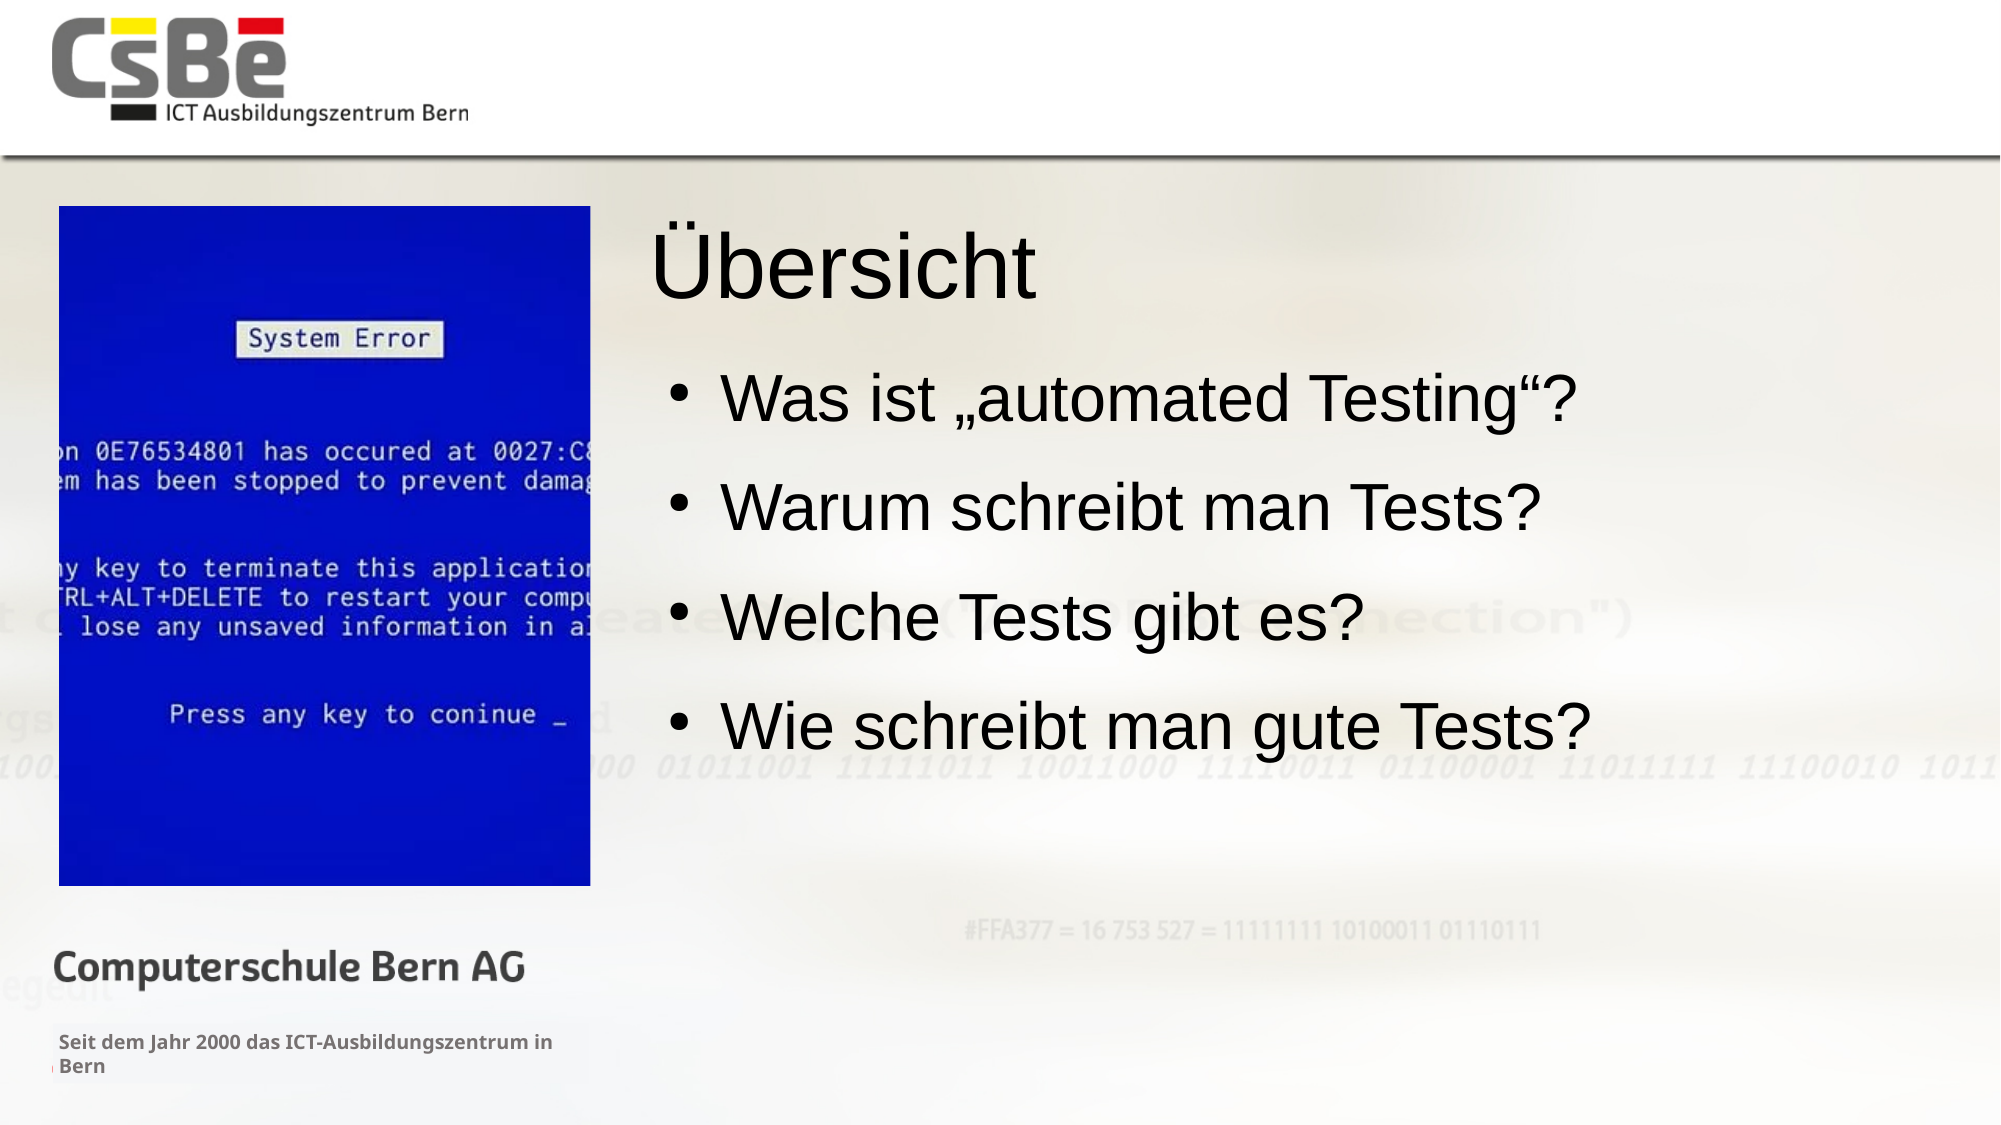

Übersicht
# Was ist „automated Testing“?
Warum schreibt man Tests?
Welche Tests gibt es?
Wie schreibt man gute Tests?